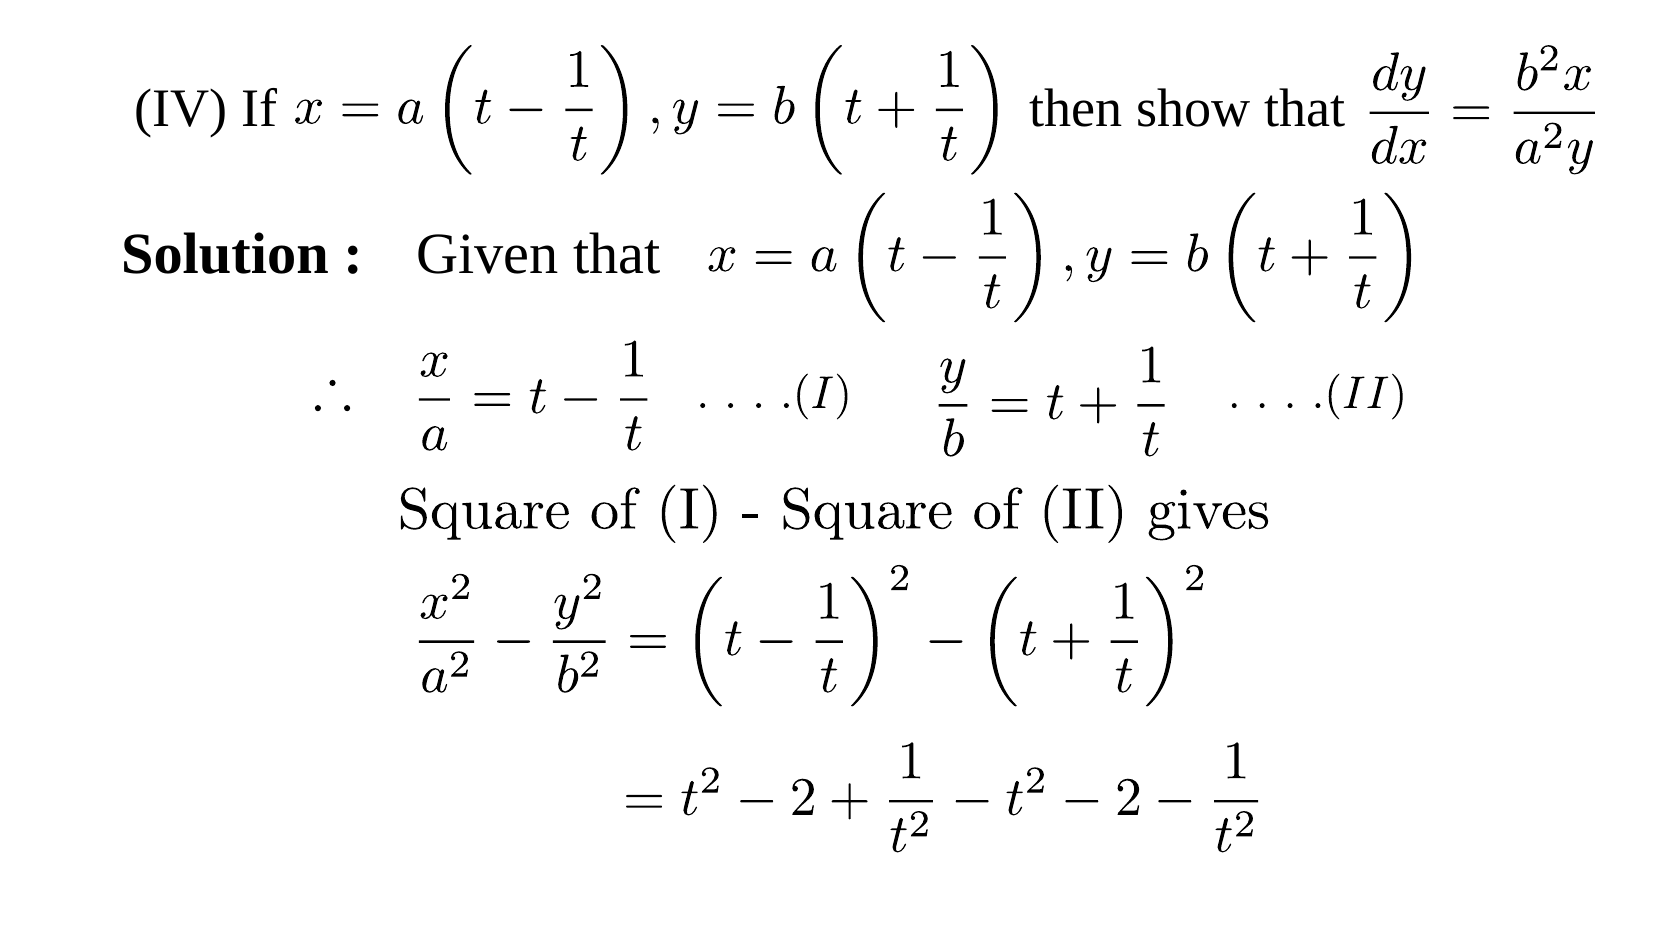

# (IV) If then show that Solution : 	Given that